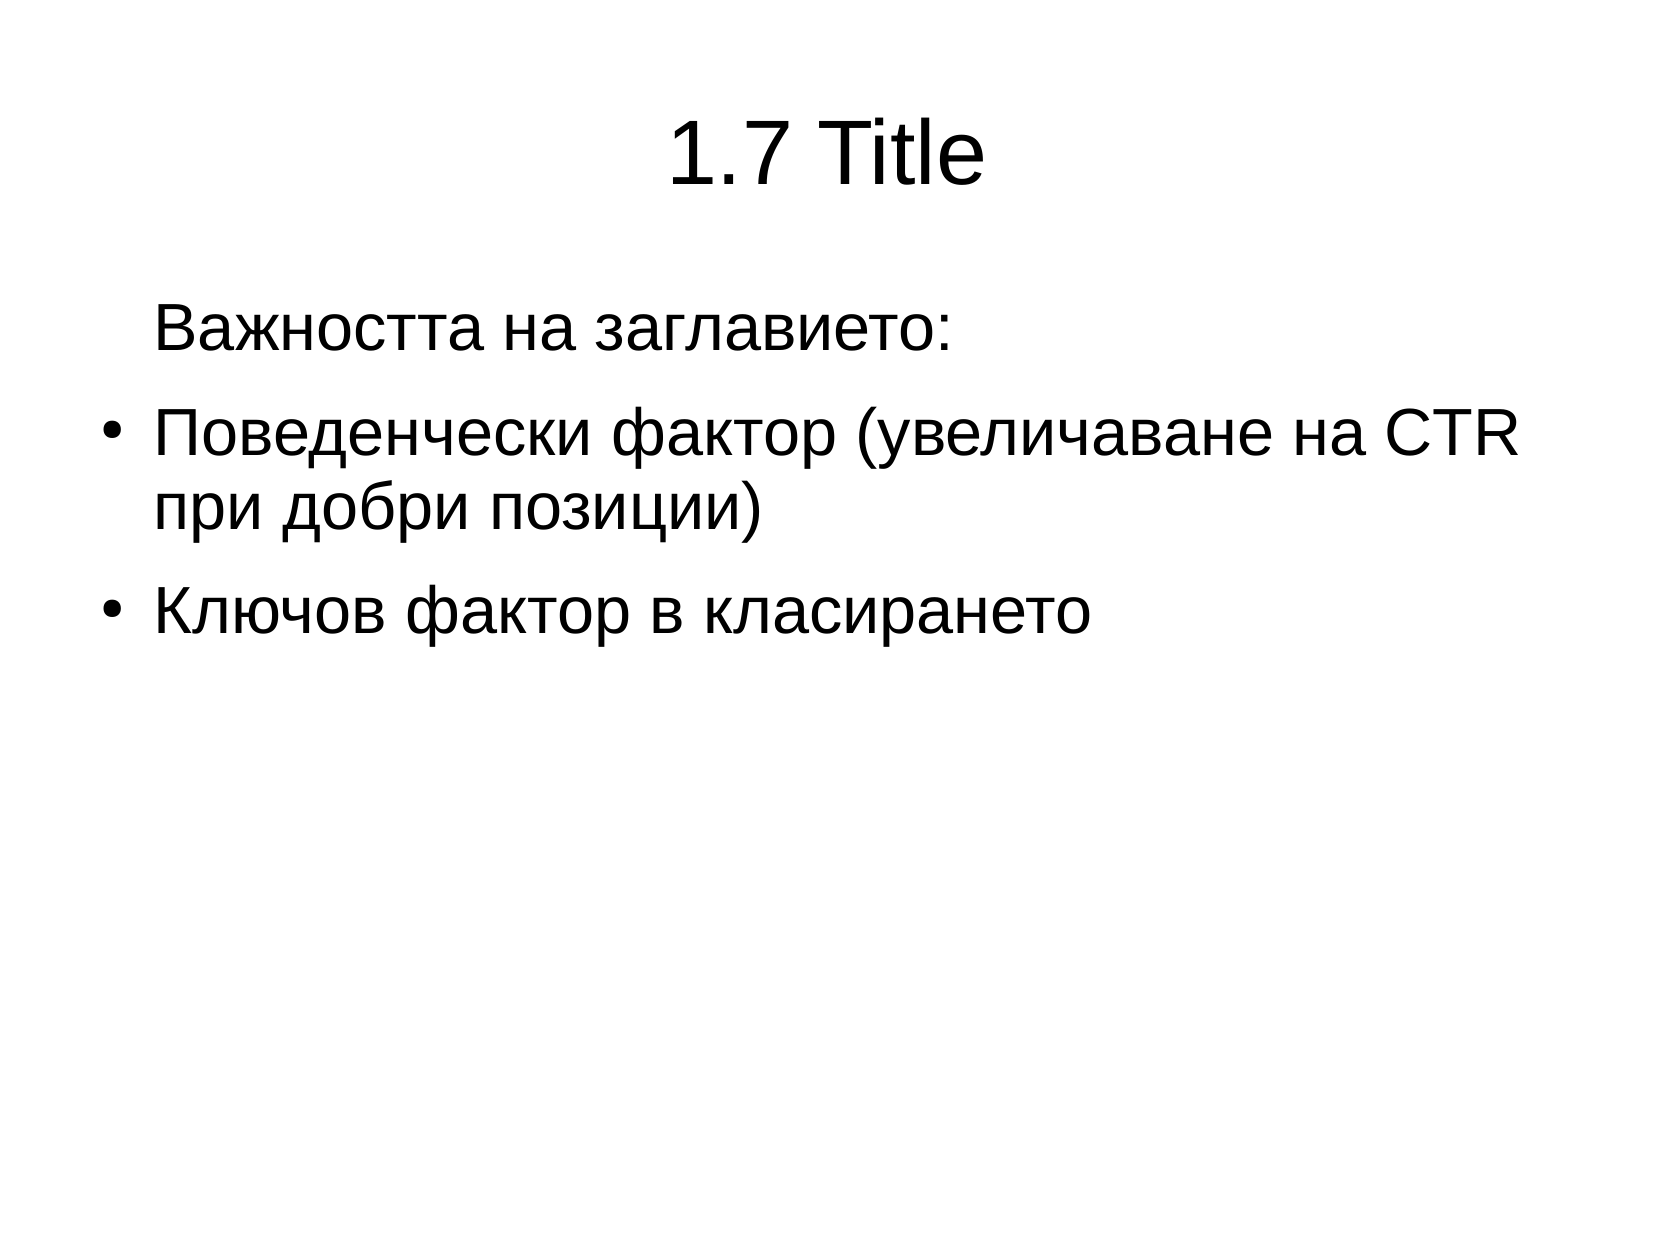

# 1.7 Title
Важността на заглавието:
Поведенчески фактор (увеличаване на CTR при добри позиции)
Ключов фактор в класирането